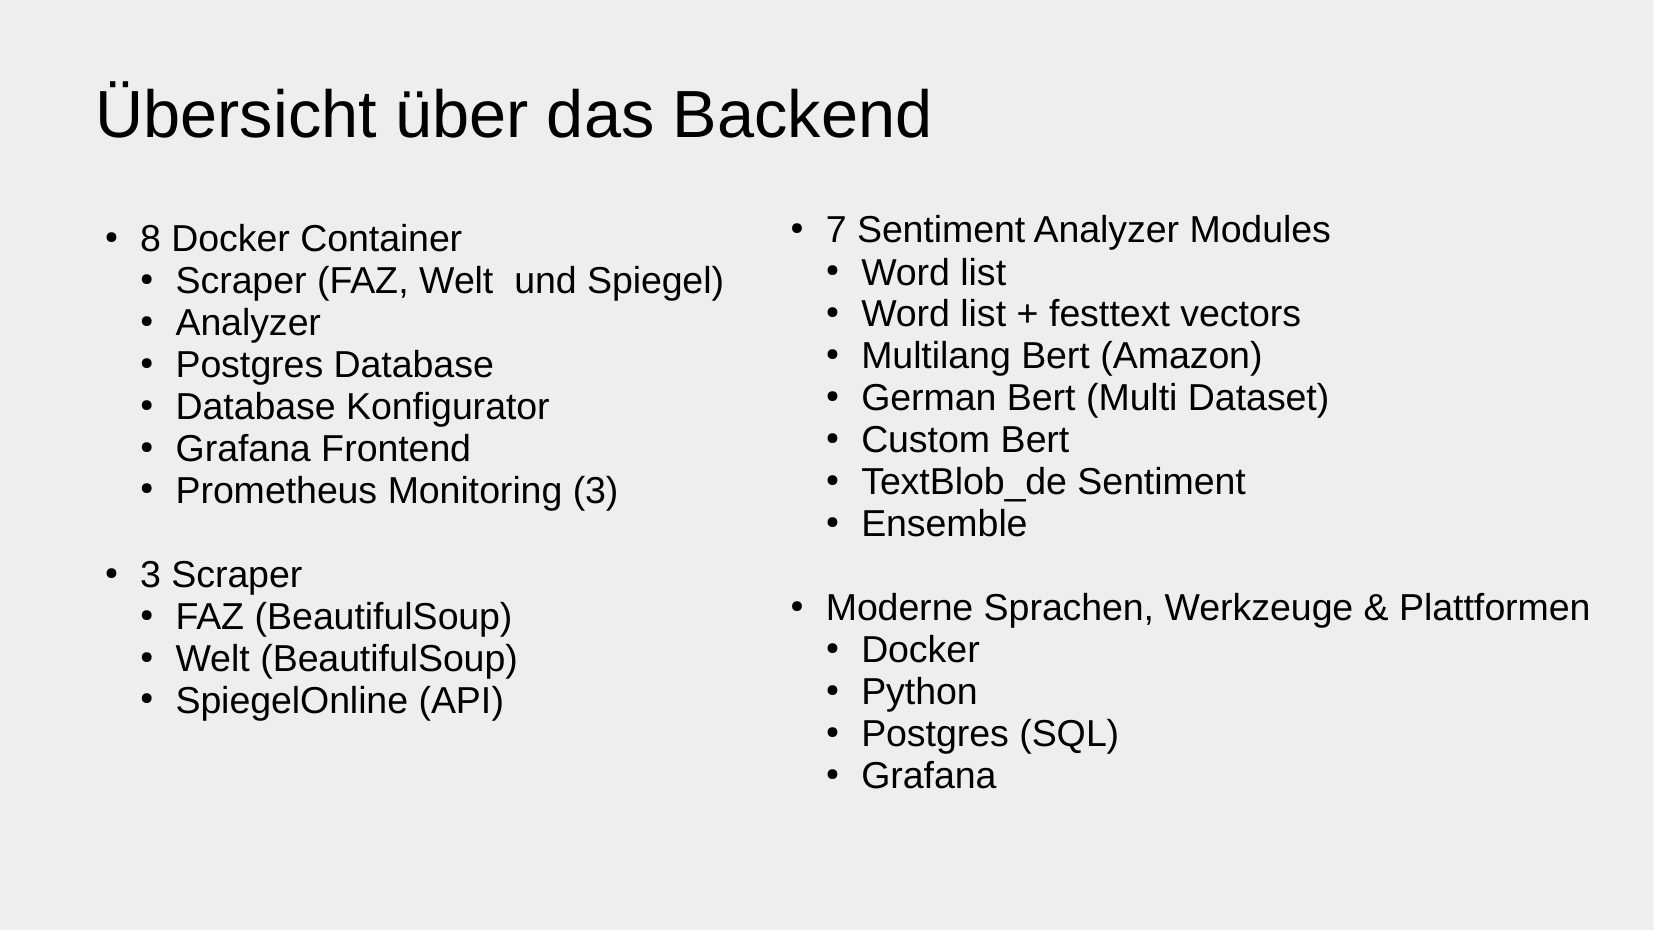

# Übersicht über das Backend
7 Sentiment Analyzer Modules
Word list
Word list + festtext vectors
Multilang Bert (Amazon)
German Bert (Multi Dataset)
Custom Bert
TextBlob_de Sentiment
Ensemble
Moderne Sprachen, Werkzeuge & Plattformen
Docker
Python
Postgres (SQL)
Grafana
8 Docker Container
Scraper (FAZ, Welt und Spiegel)
Analyzer
Postgres Database
Database Konfigurator
Grafana Frontend
Prometheus Monitoring (3)
3 Scraper
FAZ (BeautifulSoup)
Welt (BeautifulSoup)
SpiegelOnline (API)